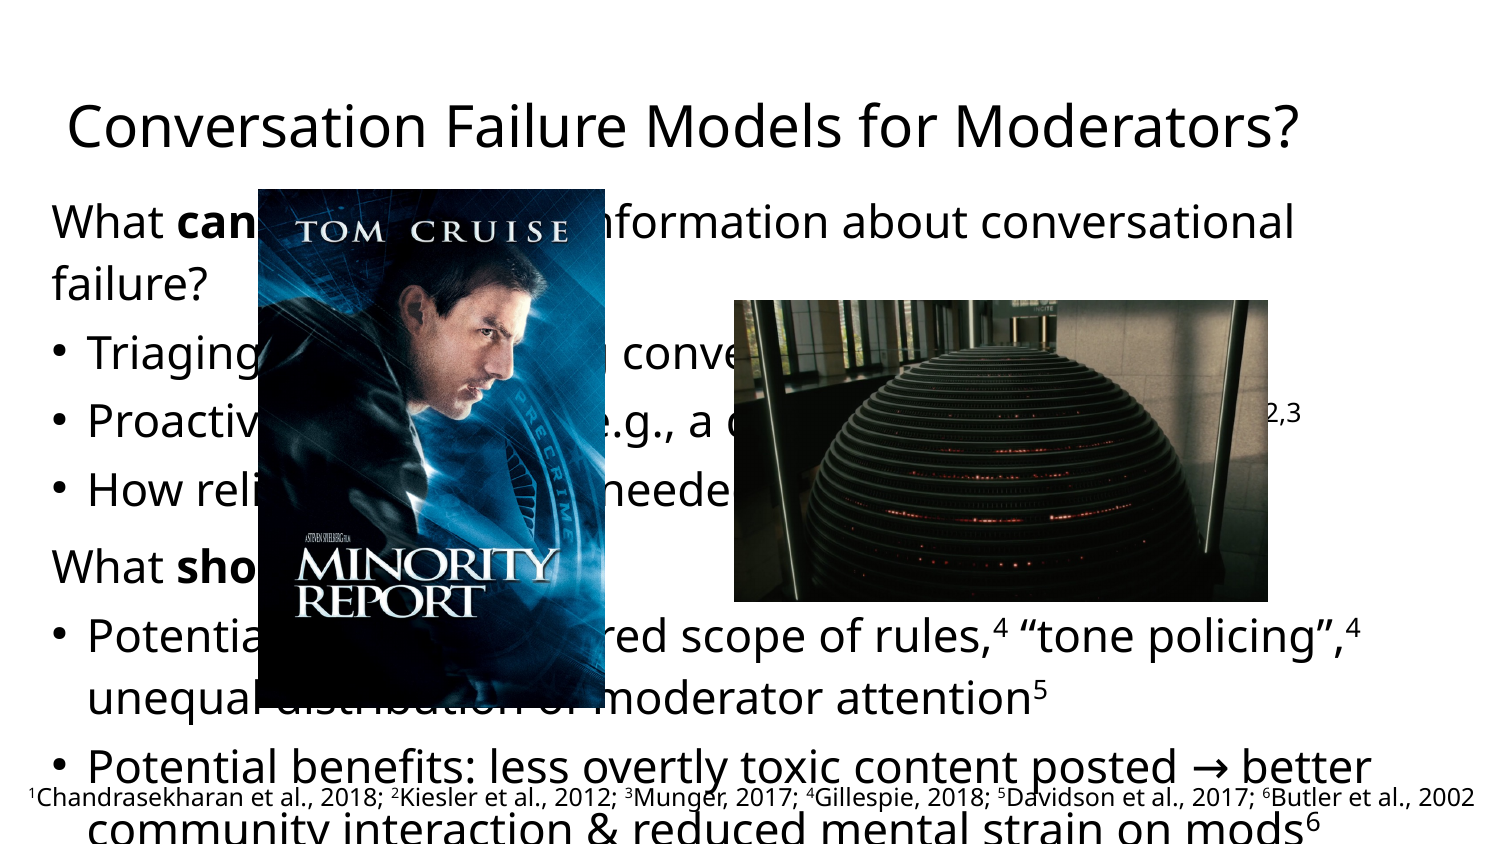

# Conversation Failure Models for Moderators?
What can mods do with information about conversational failure?
Triaging (i.e., prioritizing conversations to monitor)?1
Proactive intervention (e.g., a de-escalating comment)?2,3
How reliable a model is needed?
What should they do?
Potential concerns: blurred scope of rules,4 “tone policing”,4 unequal distribution of moderator attention5
Potential benefits: less overtly toxic content posted → better community interaction & reduced mental strain on mods6
1Chandrasekharan et al., 2018; 2Kiesler et al., 2012; 3Munger, 2017; 4Gillespie, 2018; 5Davidson et al., 2017; 6Butler et al., 2002